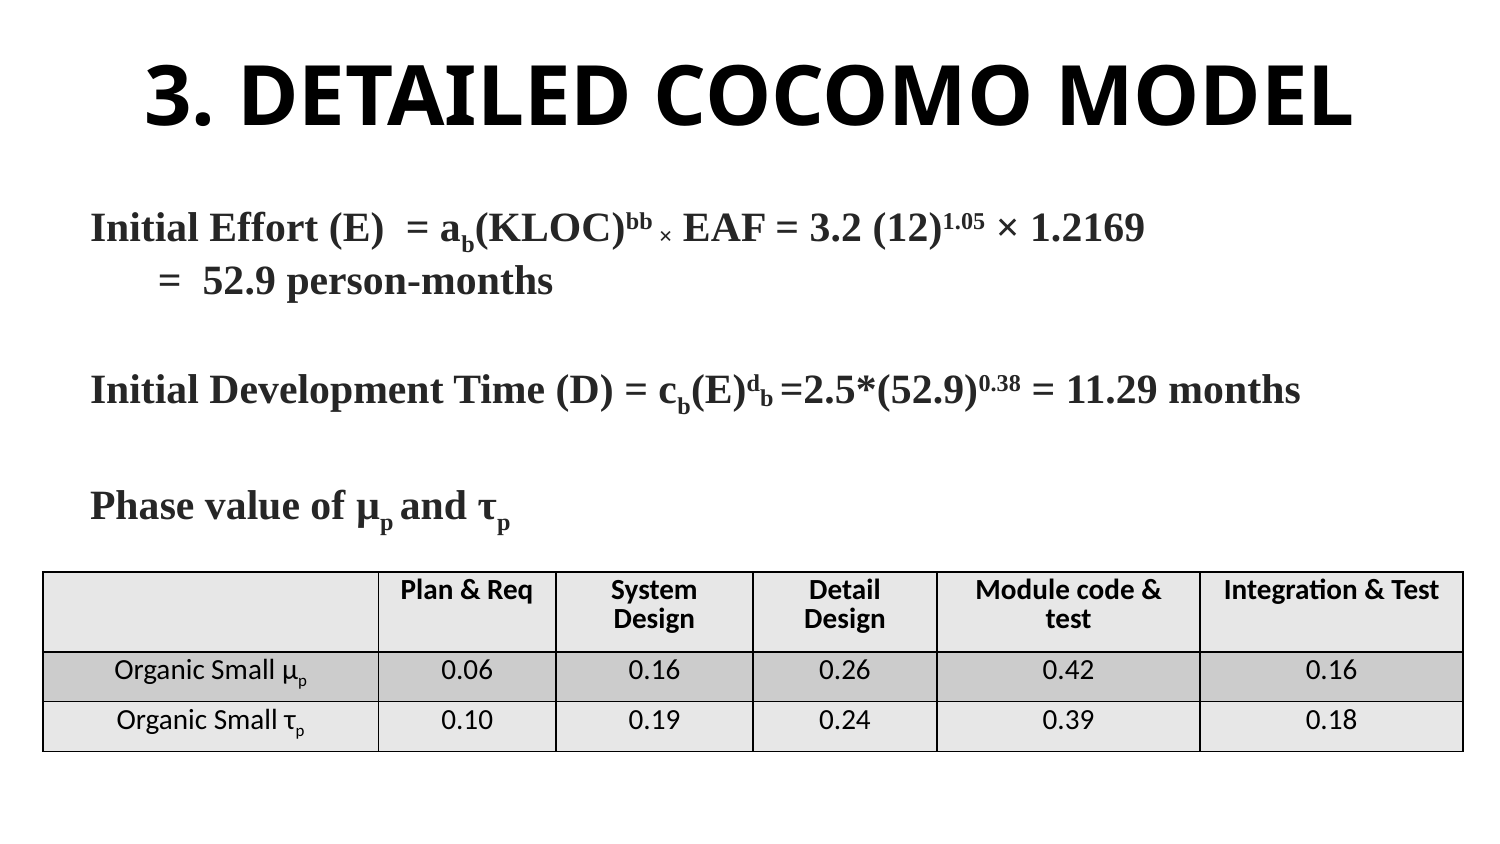

# 3. Detailed COCOMO Model
Initial Effort (E) = ab(KLOC)bb × EAF = 3.2 (12)1.05 × 1.2169
= 52.9 person-months
Initial Development Time (D) = cb(E)db =2.5*(52.9)0.38 = 11.29 months
Phase value of µp and τp
| | Plan & Req | System Design | Detail Design | Module code & test | Integration & Test |
| --- | --- | --- | --- | --- | --- |
| Organic Small µp | 0.06 | 0.16 | 0.26 | 0.42 | 0.16 |
| Organic Small τp | 0.10 | 0.19 | 0.24 | 0.39 | 0.18 |